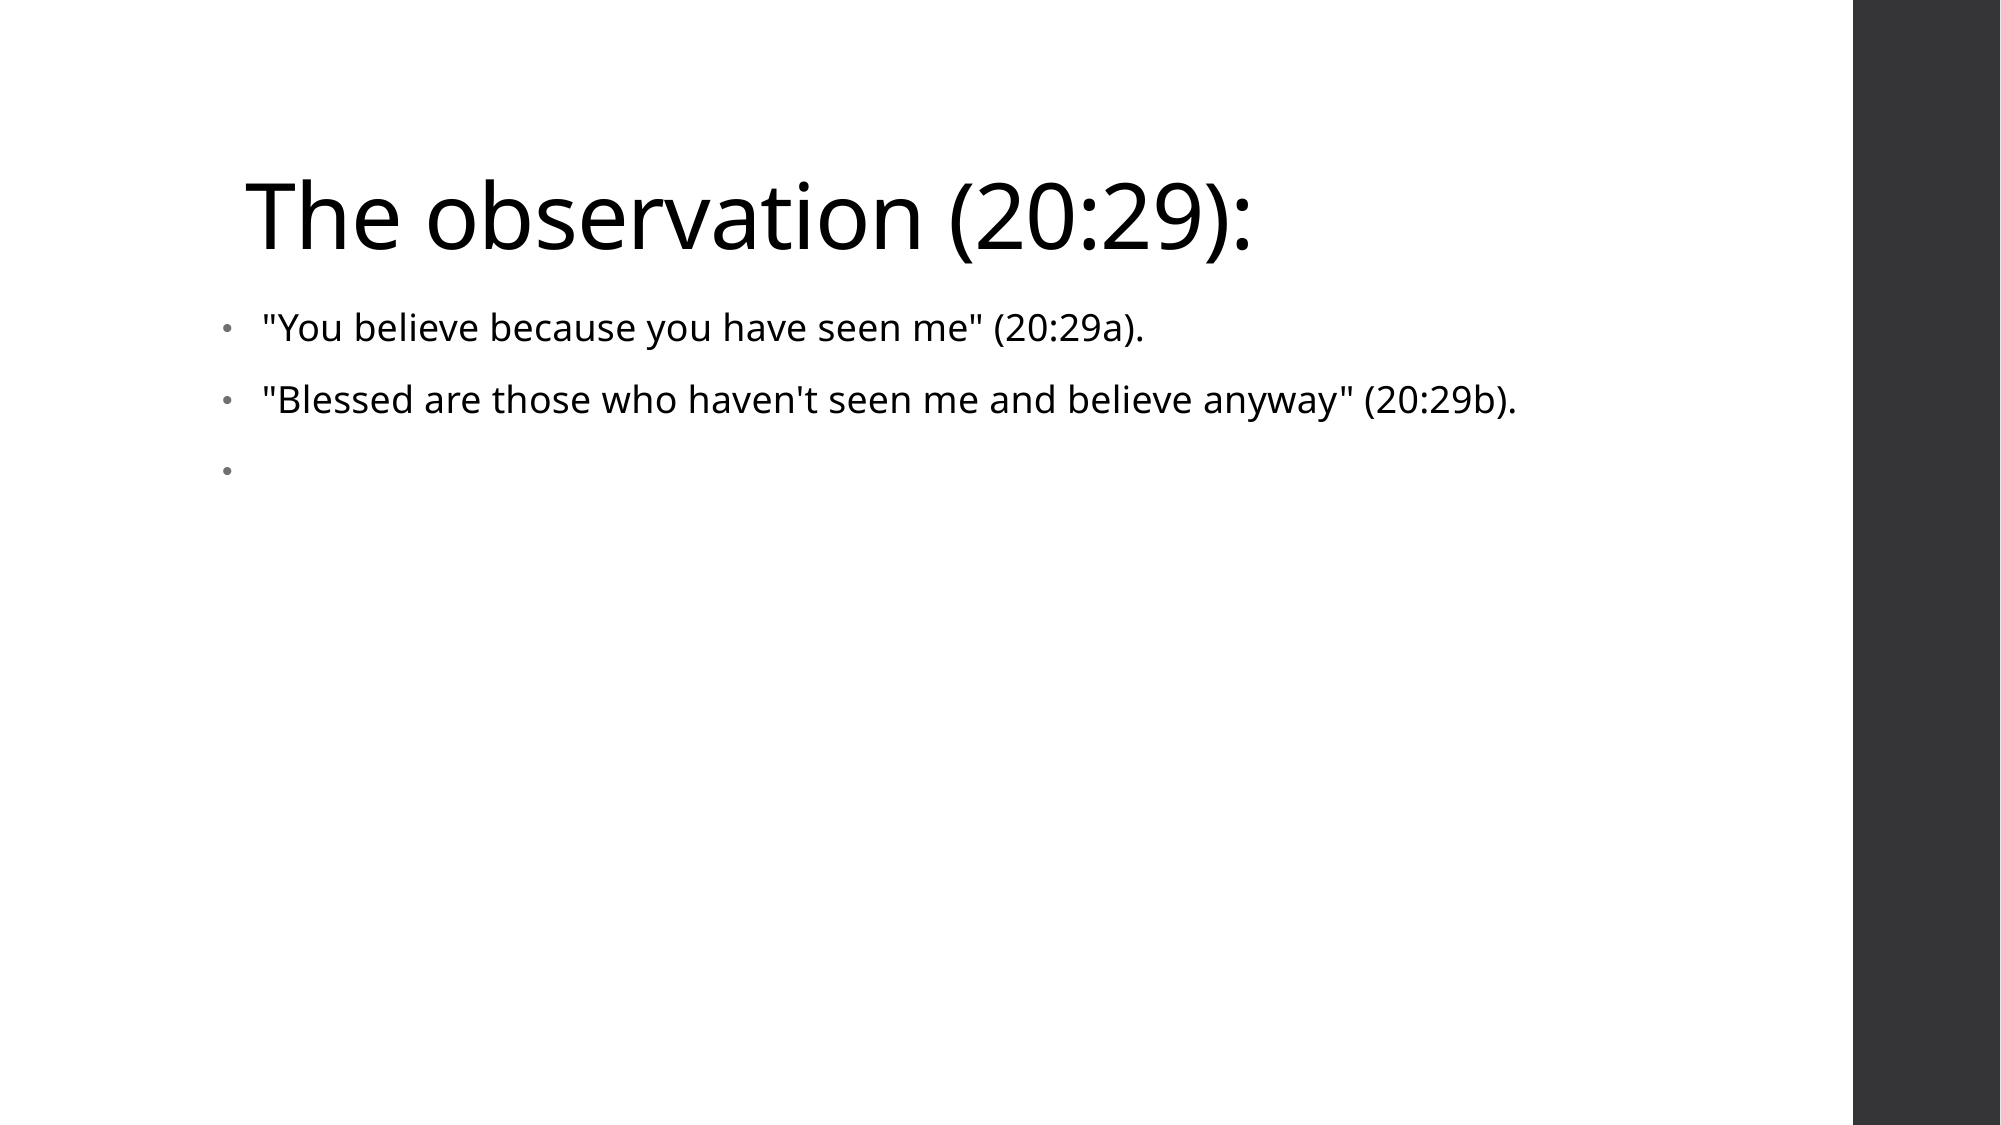

# The observation (20:29):
 "You believe because you have seen me" (20:29a).
 "Blessed are those who haven't seen me and believe anyway" (20:29b).